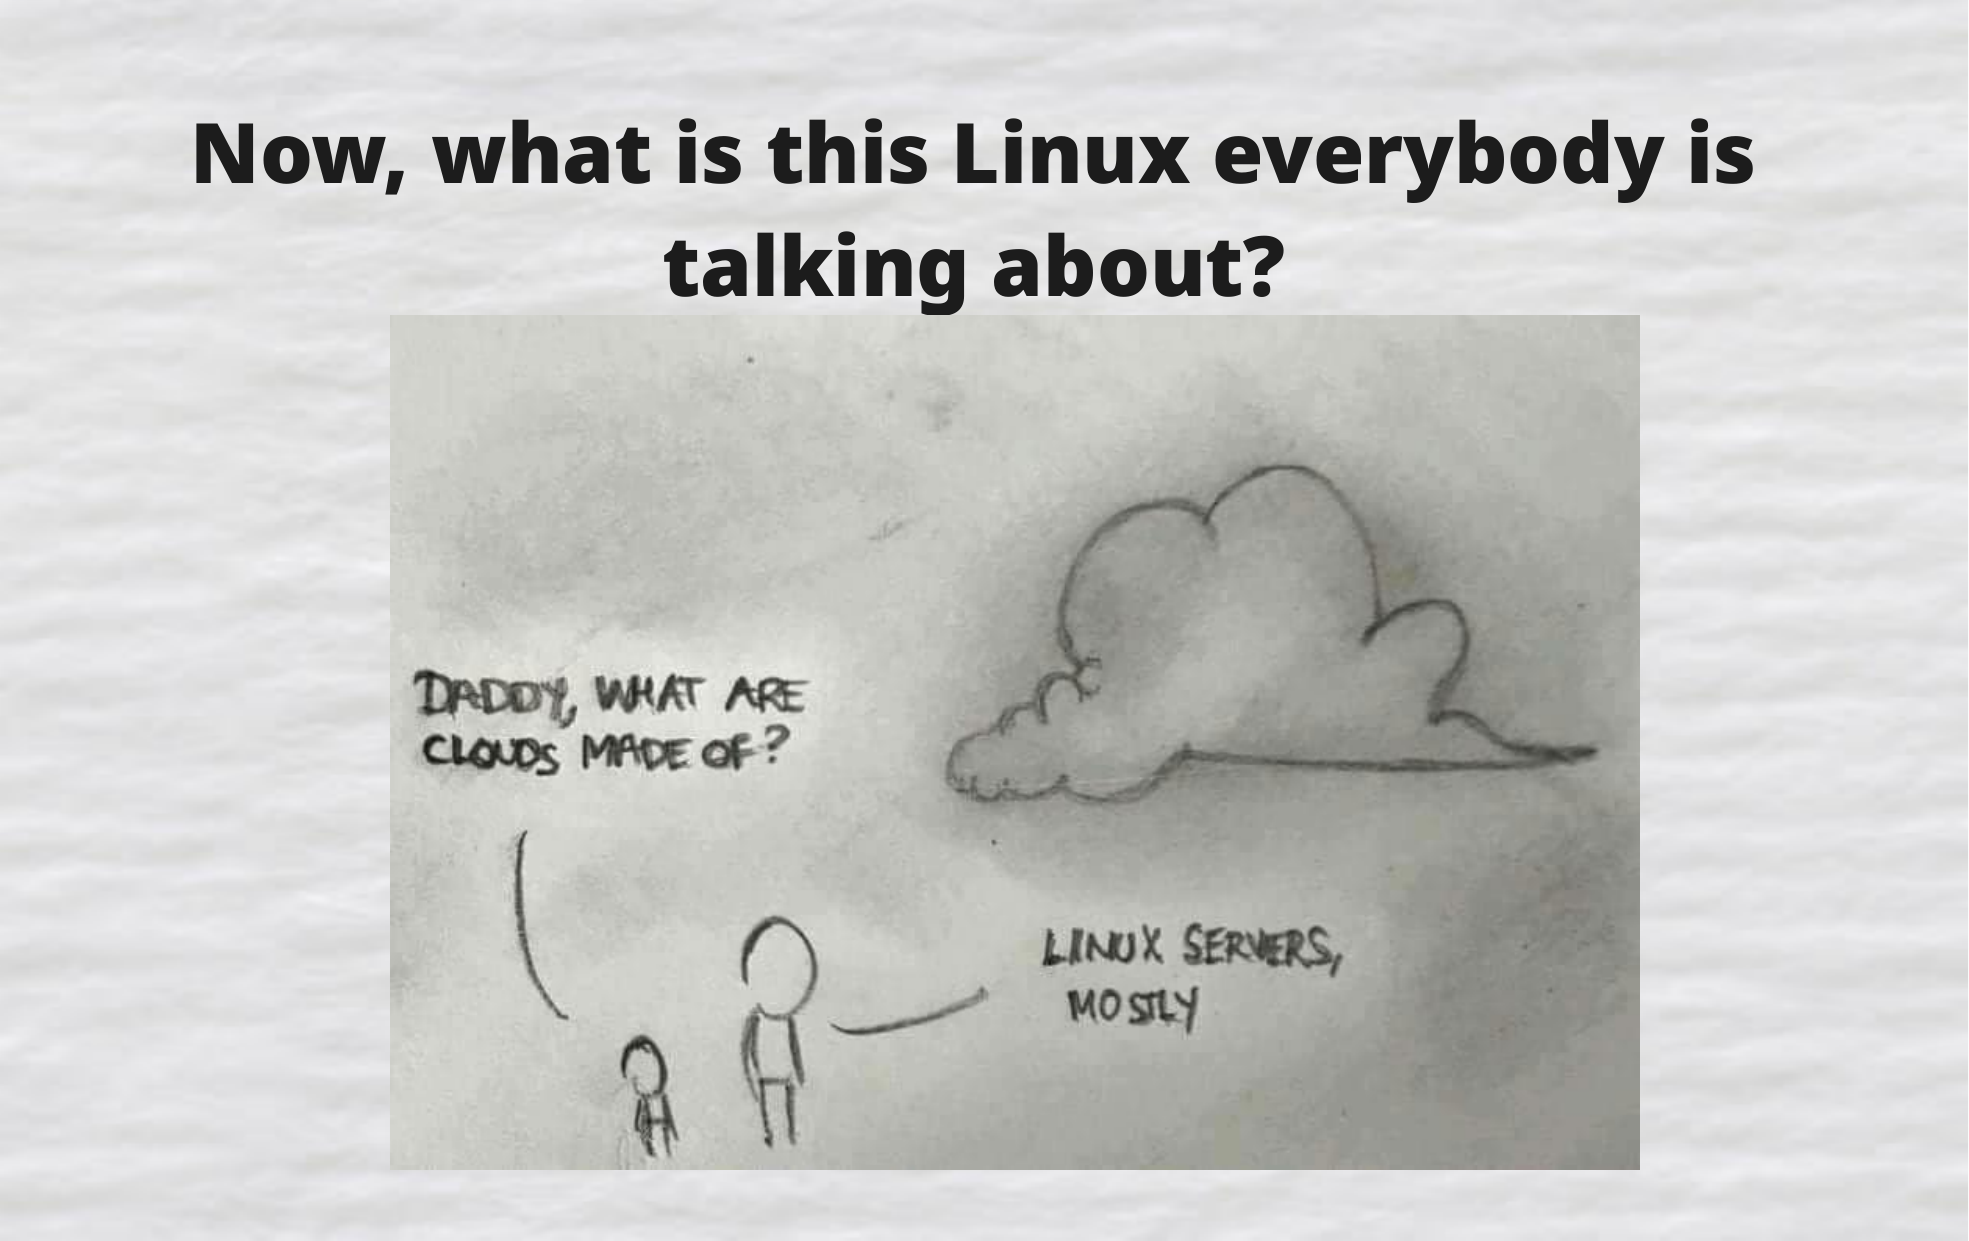

# Now, what is this Linux everybody is talking about?